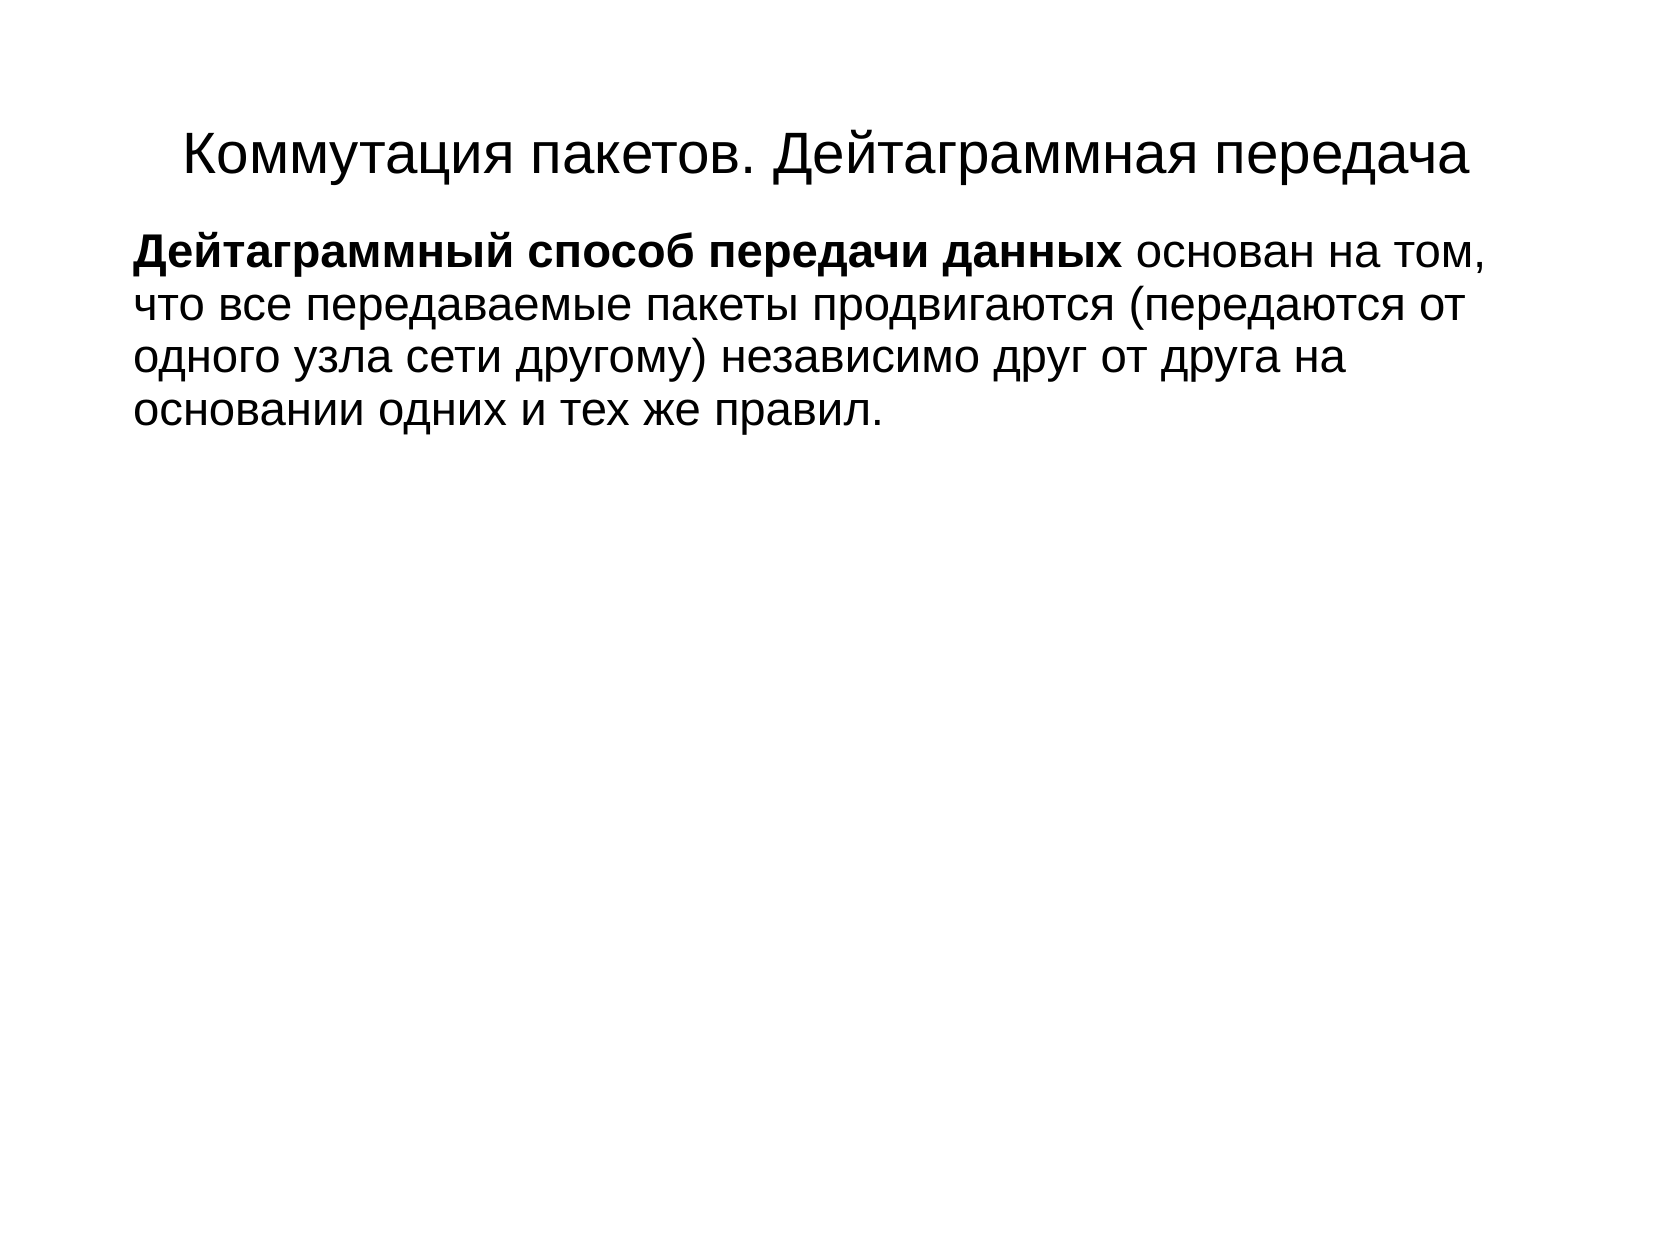

# Коммутация пакетов. Дейтаграммная передача
Дейтаграммный способ передачи данных основан на том, что все передаваемые пакеты продвигаются (передаются от одного узла сети другому) независимо друг от друга на основании одних и тех же правил.